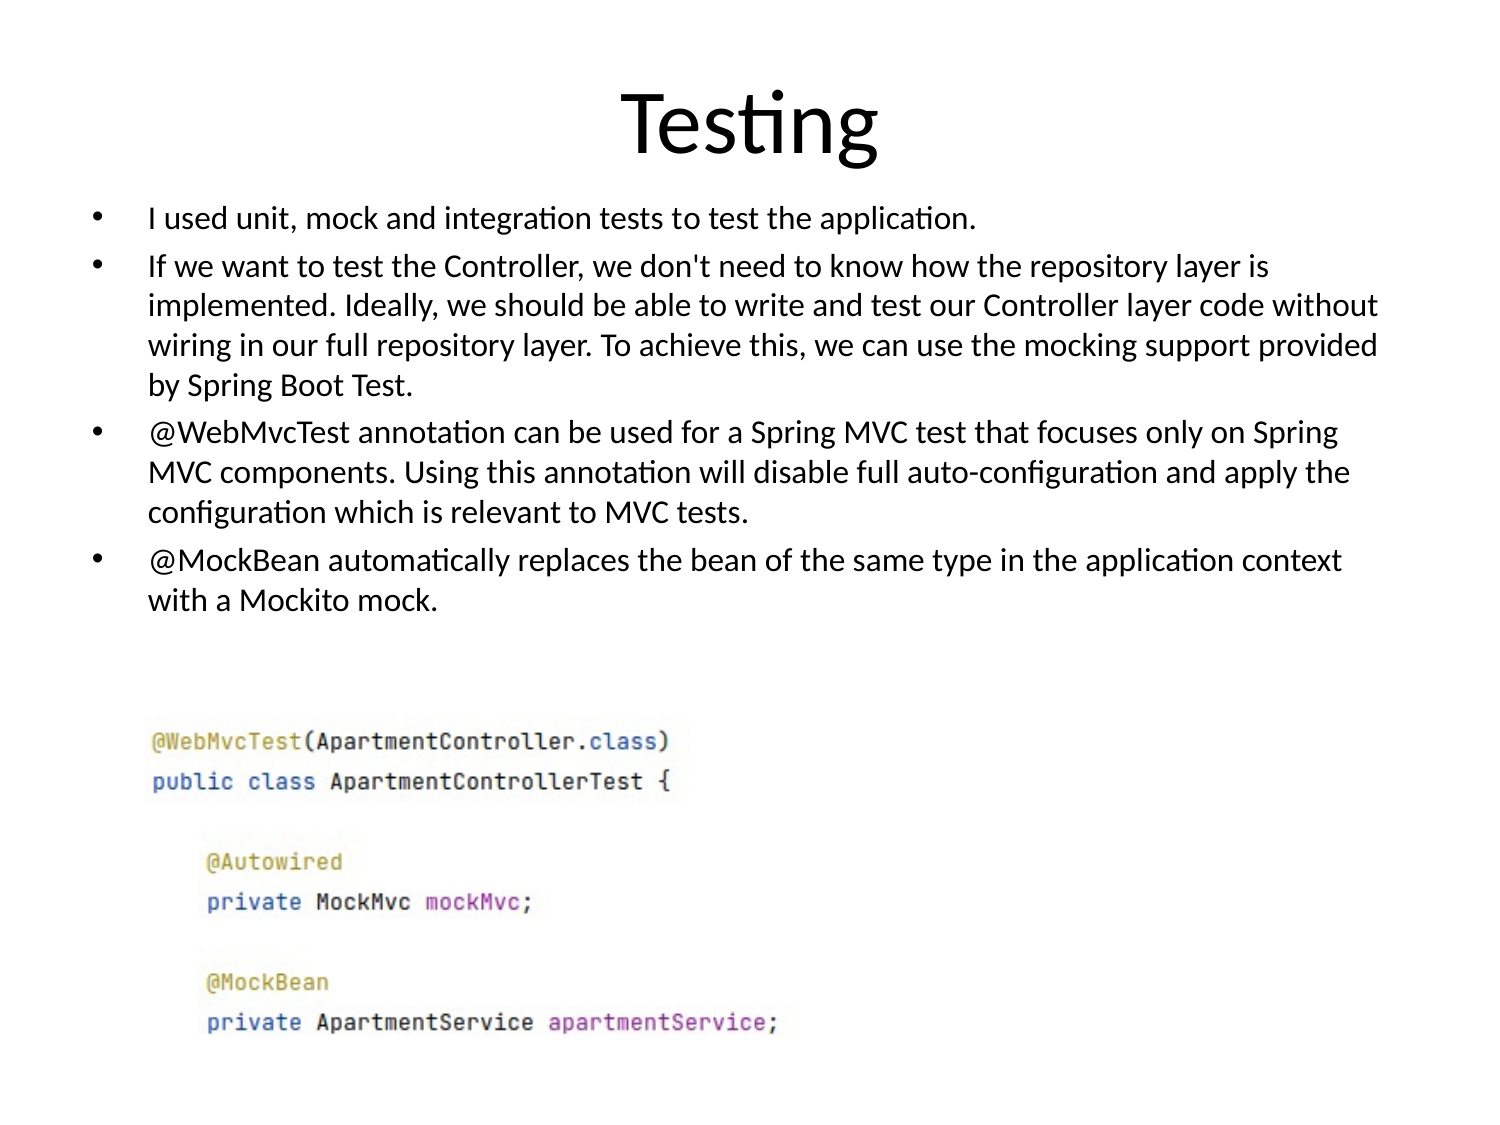

# Testing
I used unit, mock and integration tests to test the application.
If we want to test the Controller, we don't need to know how the repository layer is implemented. Ideally, we should be able to write and test our Controller layer code without wiring in our full repository layer. To achieve this, we can use the mocking support provided by Spring Boot Test.
@WebMvcTest annotation can be used for a Spring MVC test that focuses only on Spring MVC components. Using this annotation will disable full auto-configuration and apply the configuration which is relevant to MVC tests.
@MockBean automatically replaces the bean of the same type in the application context with a Mockito mock.